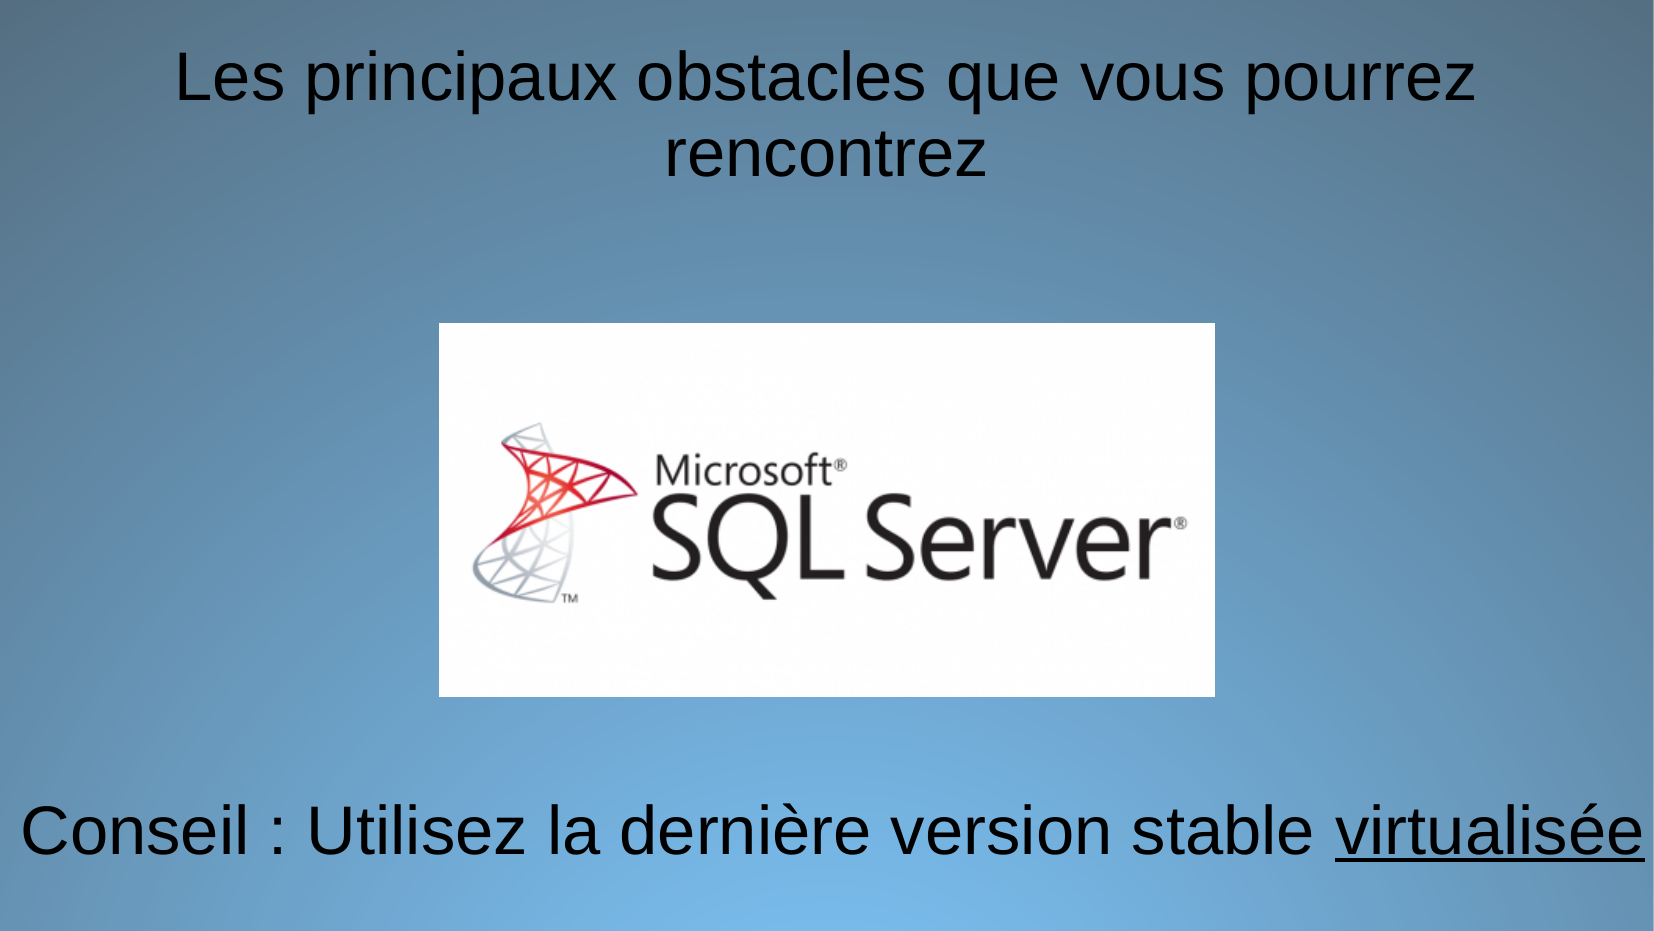

# Les principaux obstacles que vous pourrez rencontrez
Conseil : Utilisez la dernière version stable virtualisée